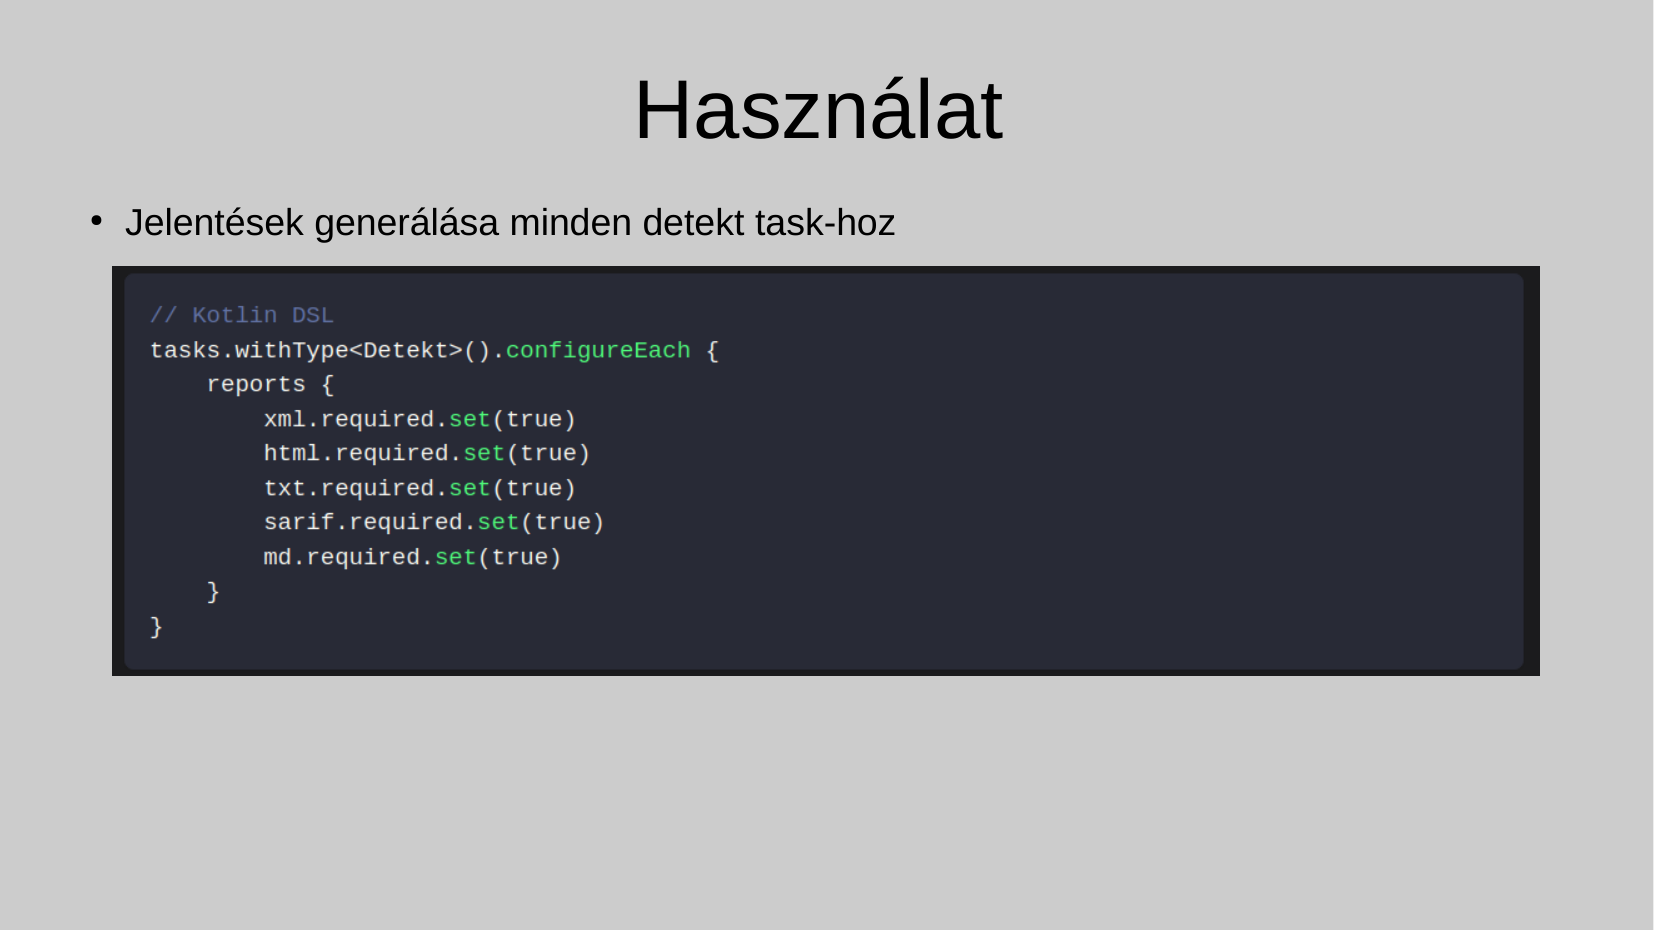

# Használat
Jelentések generálása minden detekt task-hoz